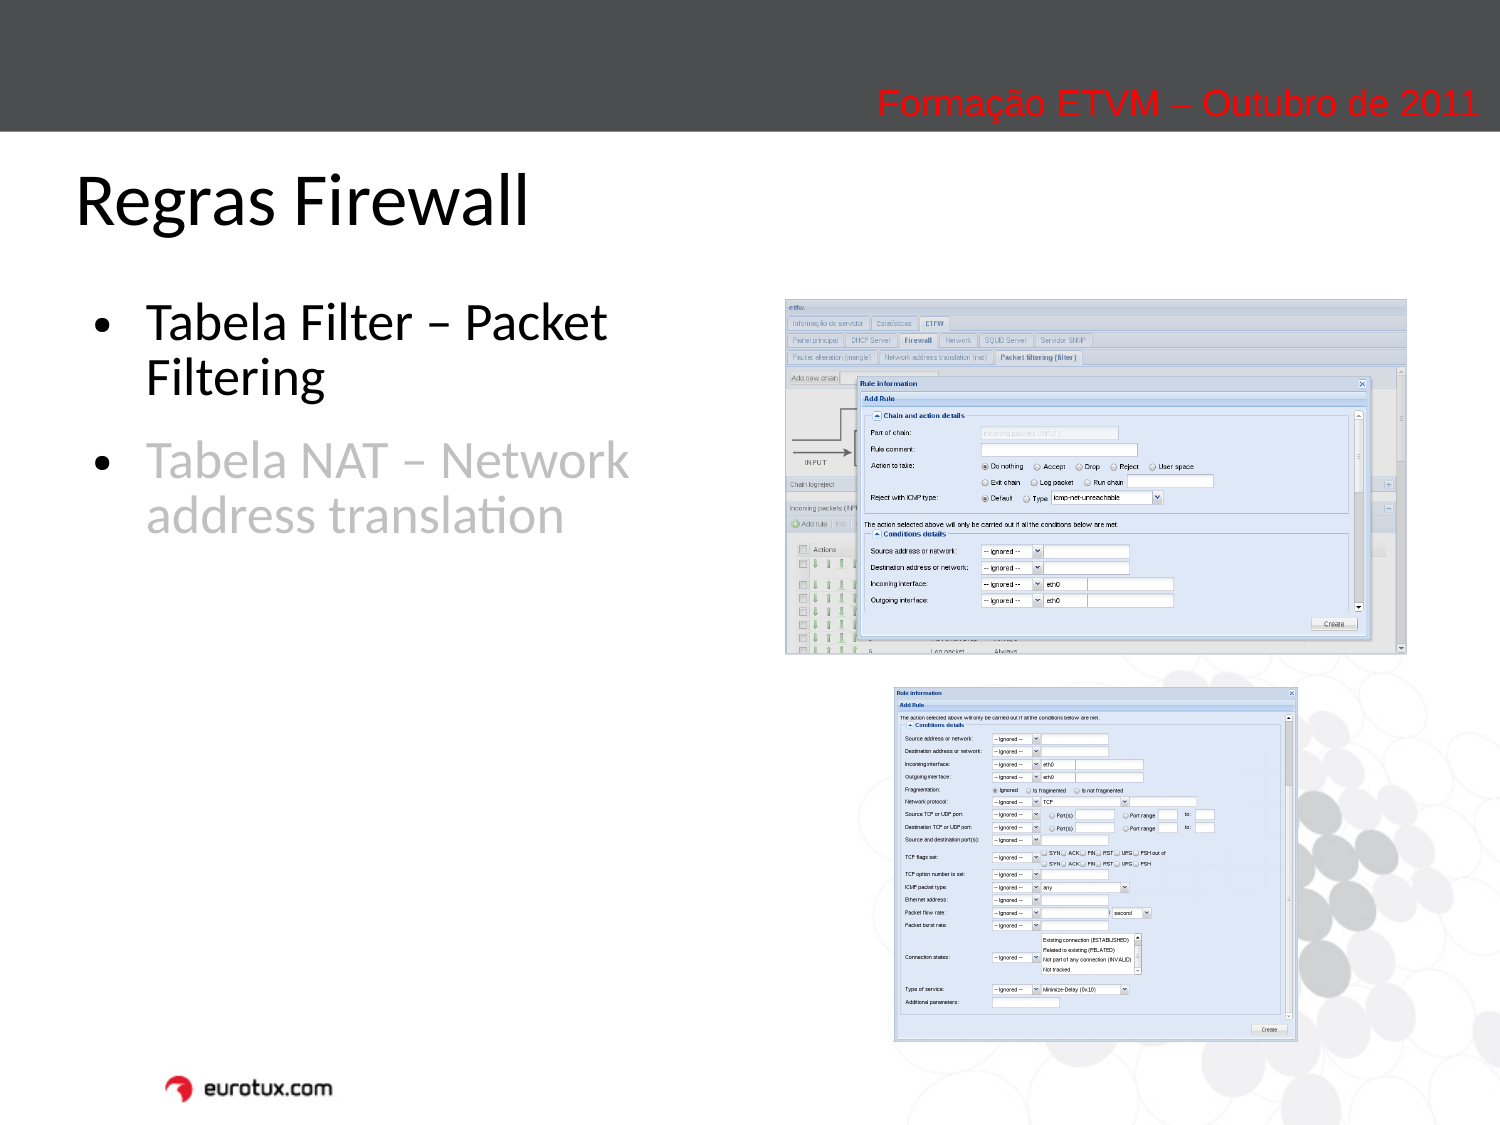

# Regras Firewall
Tabela Filter – Packet Filtering
Tabela NAT – Network address translation